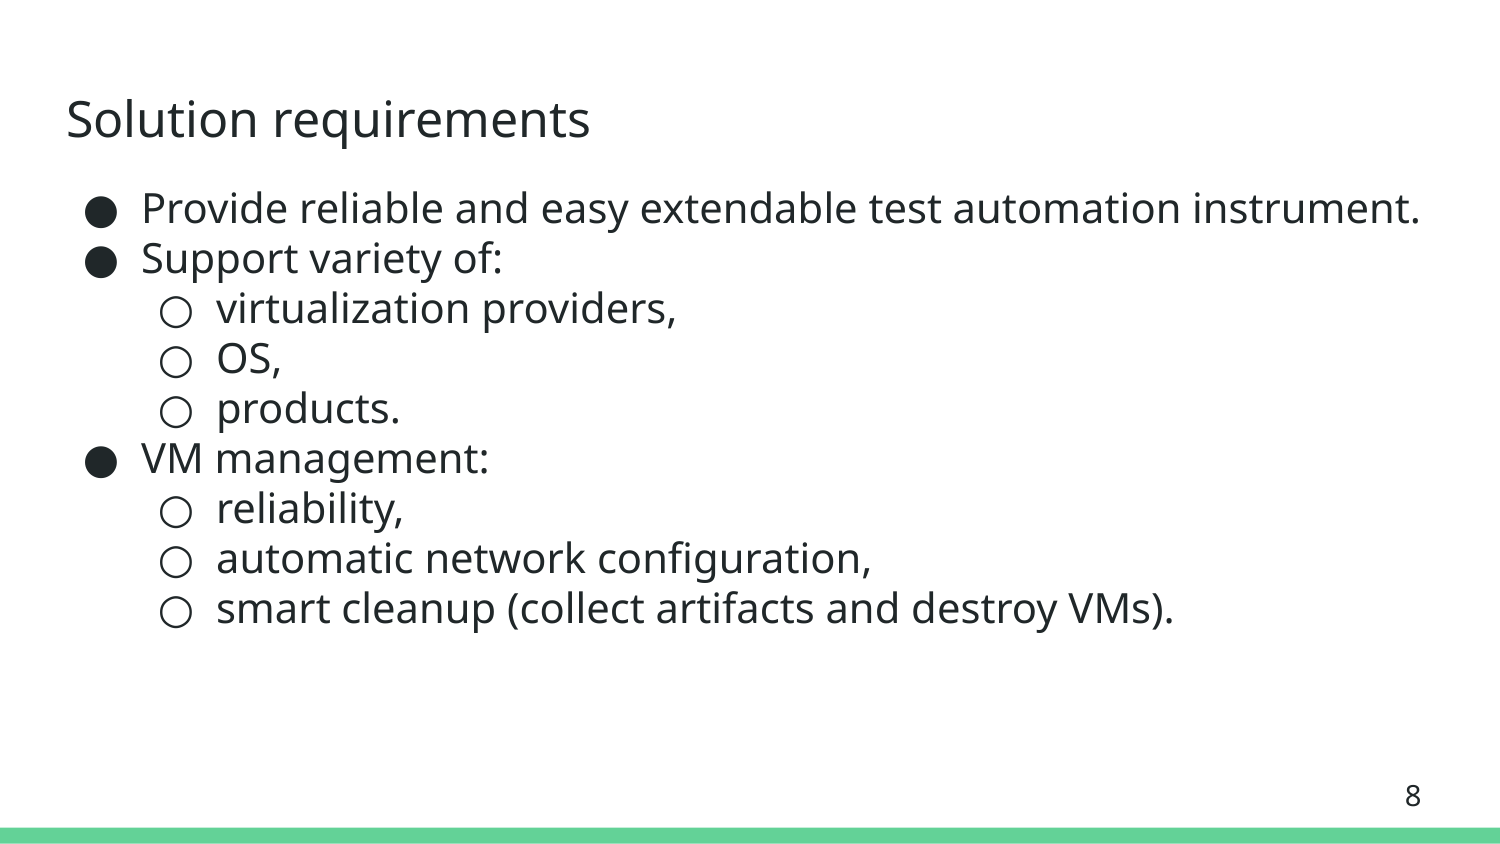

# Solution requirements
Provide reliable and easy extendable test automation instrument.
Support variety of:
virtualization providers,
OS,
products.
VM management:
reliability,
automatic network configuration,
smart cleanup (collect artifacts and destroy VMs).